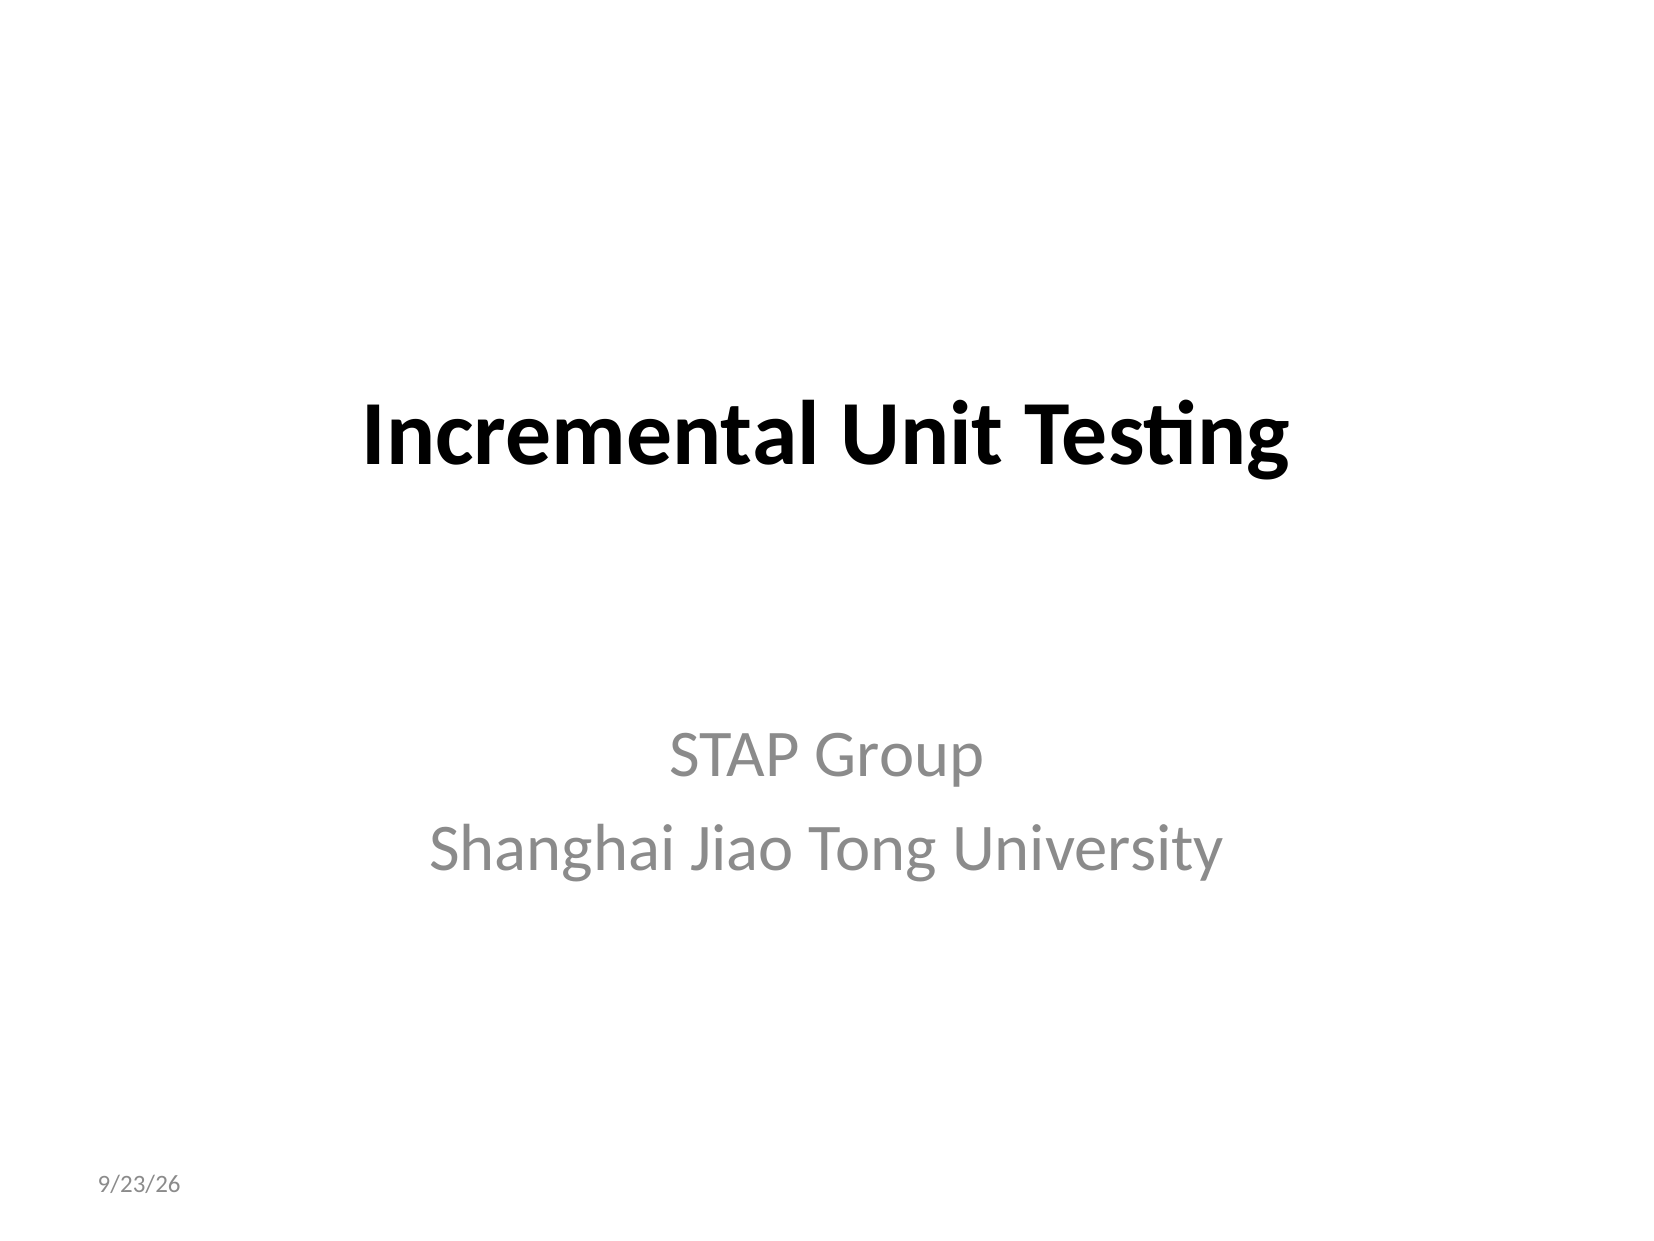

# Incremental Unit Testing
STAP Group
Shanghai Jiao Tong University